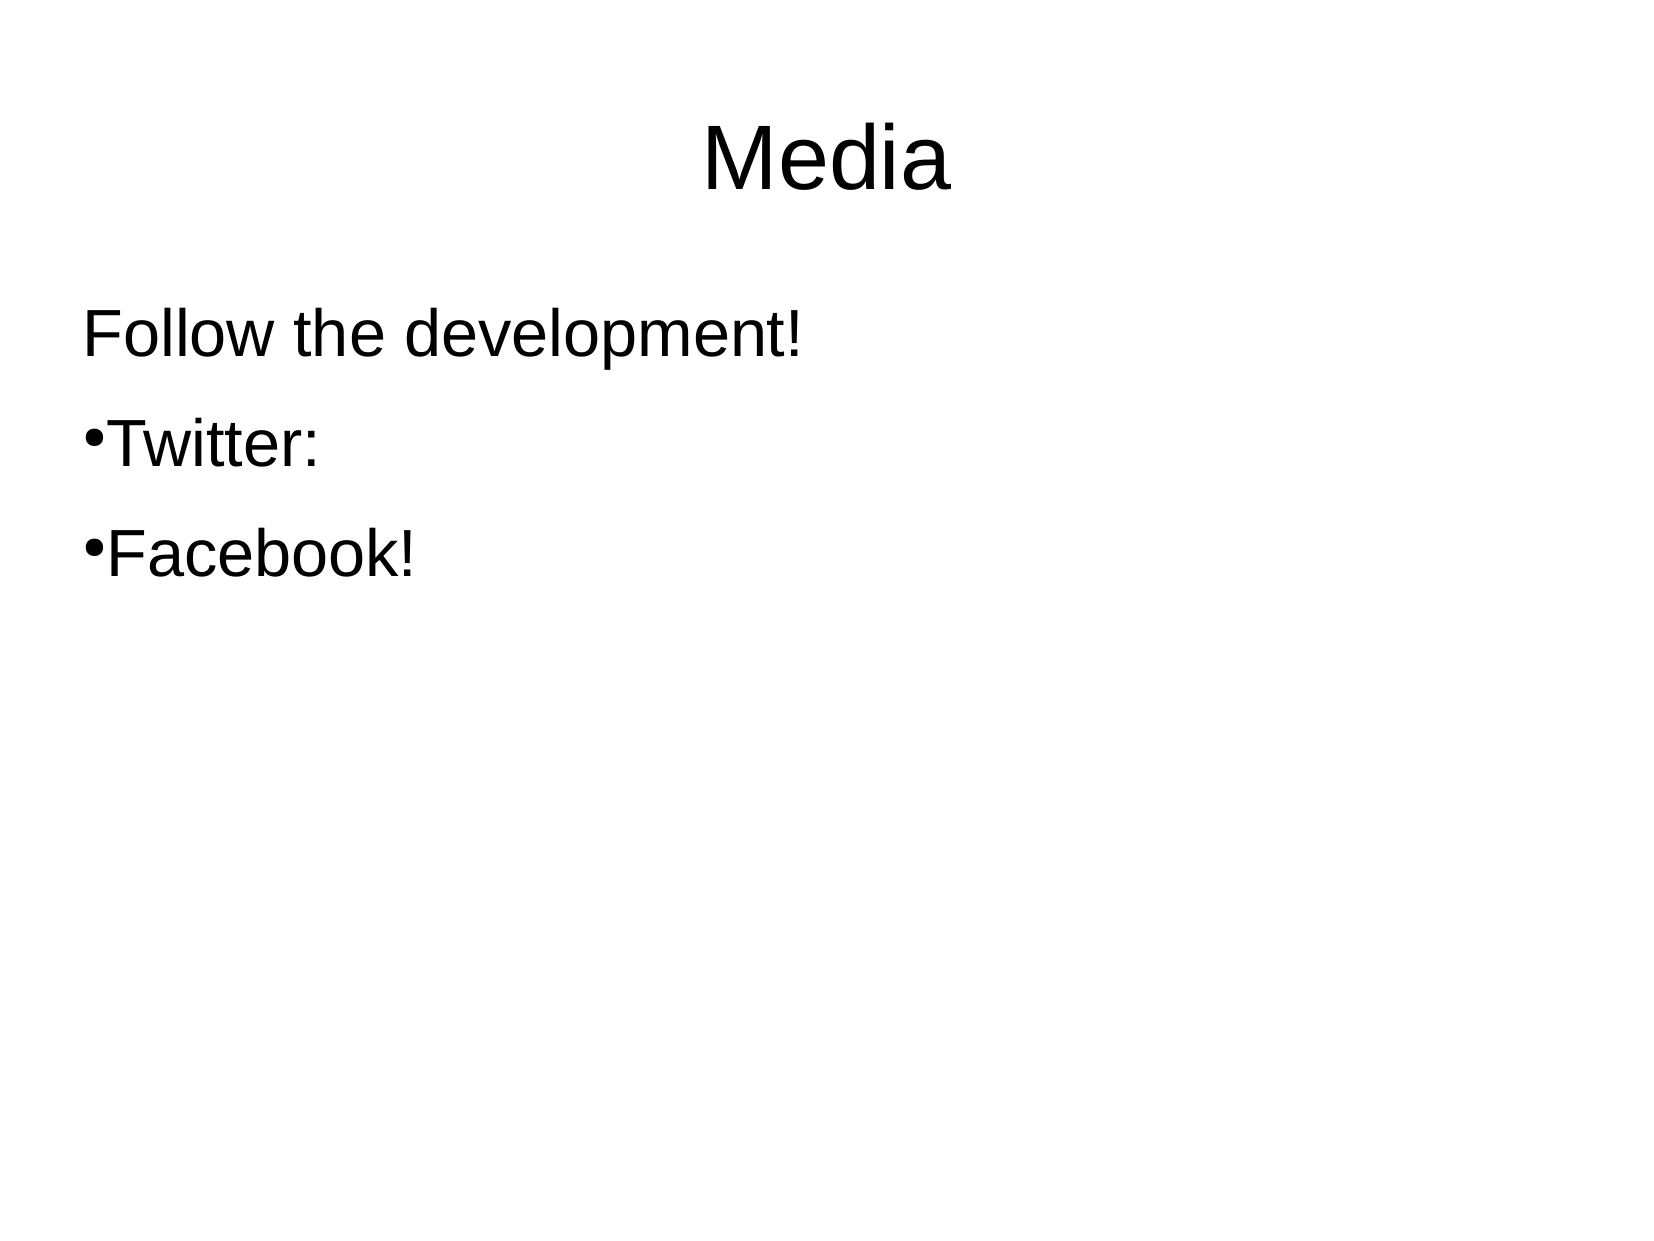

# Media
Follow the development!
Twitter:
Facebook!